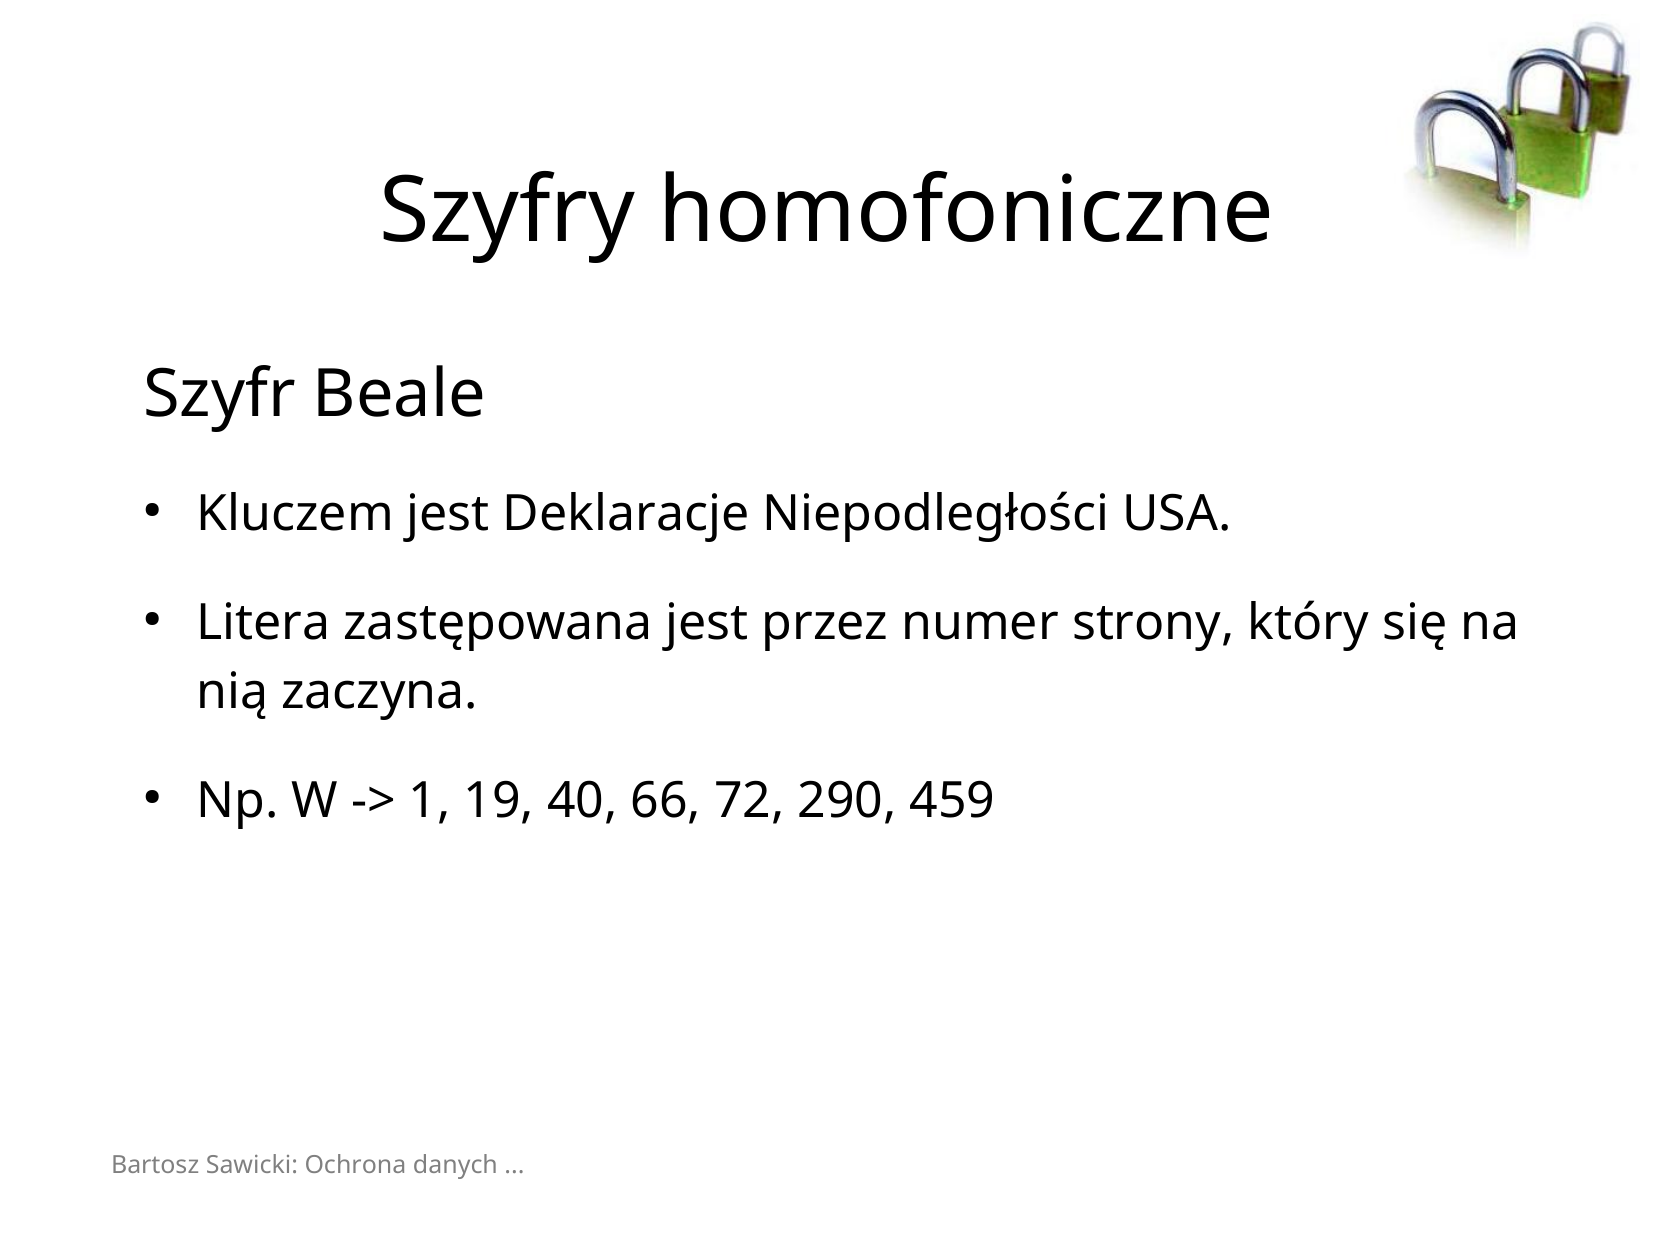

# Szyfry homofoniczne
Szyfr Beale
Kluczem jest Deklaracje Niepodległości USA.
Litera zastępowana jest przez numer strony, który się na nią zaczyna.
Np. W -> 1, 19, 40, 66, 72, 290, 459